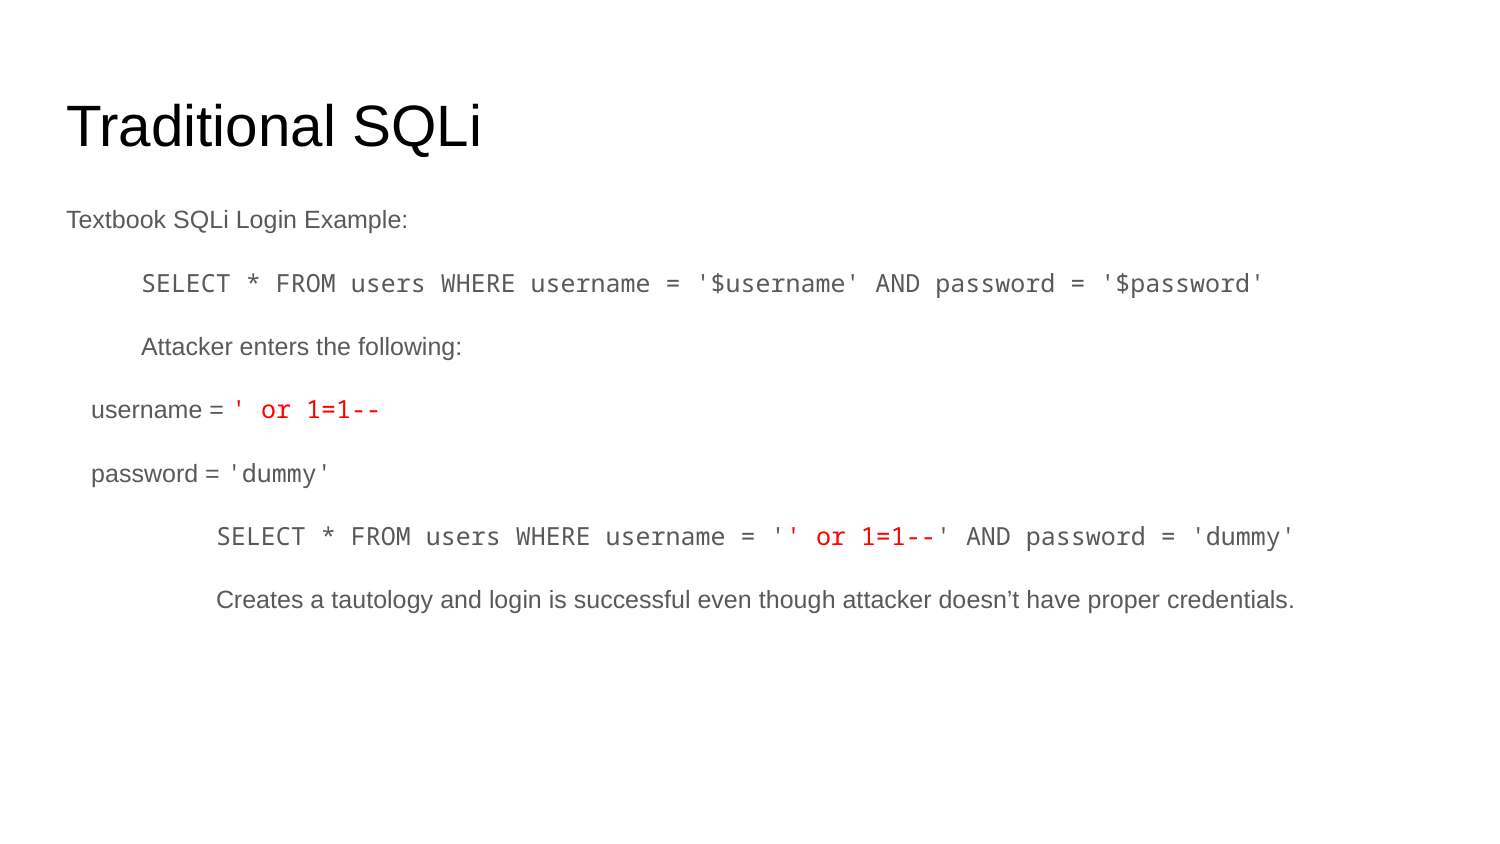

# Traditional SQLi
Textbook SQLi Login Example:
SELECT * FROM users WHERE username = '$username' AND password = '$password'
Attacker enters the following:
username = ' or 1=1--
password = 'dummy'
SELECT * FROM users WHERE username = '' or 1=1--' AND password = 'dummy'
Creates a tautology and login is successful even though attacker doesn’t have proper credentials.